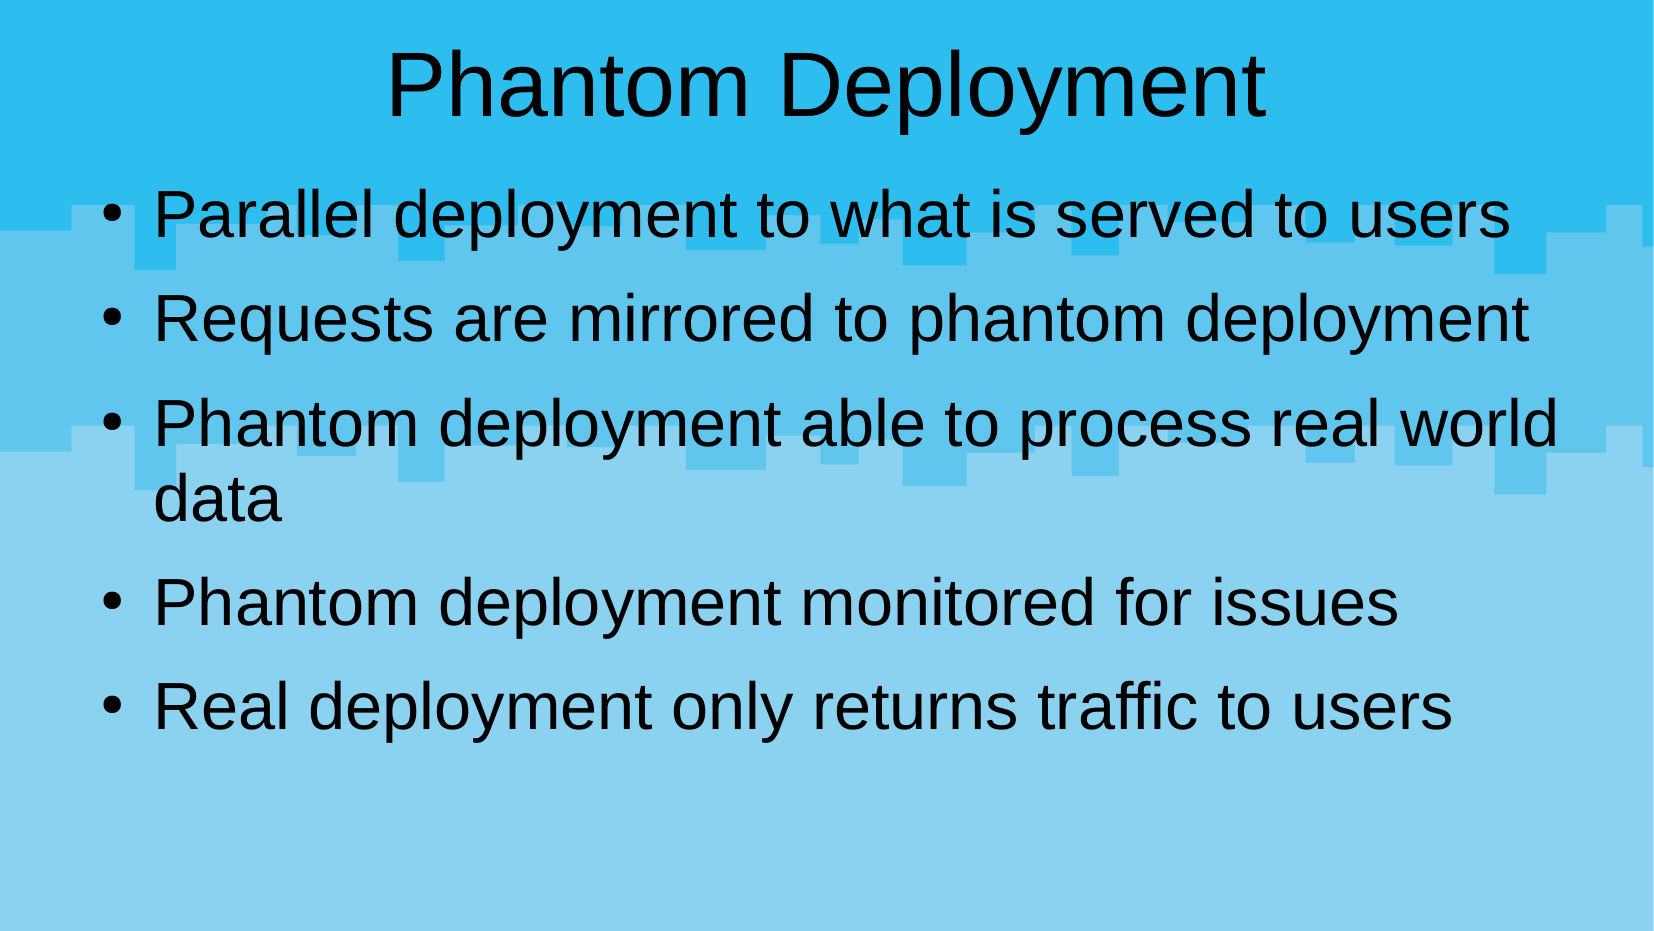

# Phantom Deployment
Parallel deployment to what is served to users
Requests are mirrored to phantom deployment
Phantom deployment able to process real world data
Phantom deployment monitored for issues
Real deployment only returns traffic to users